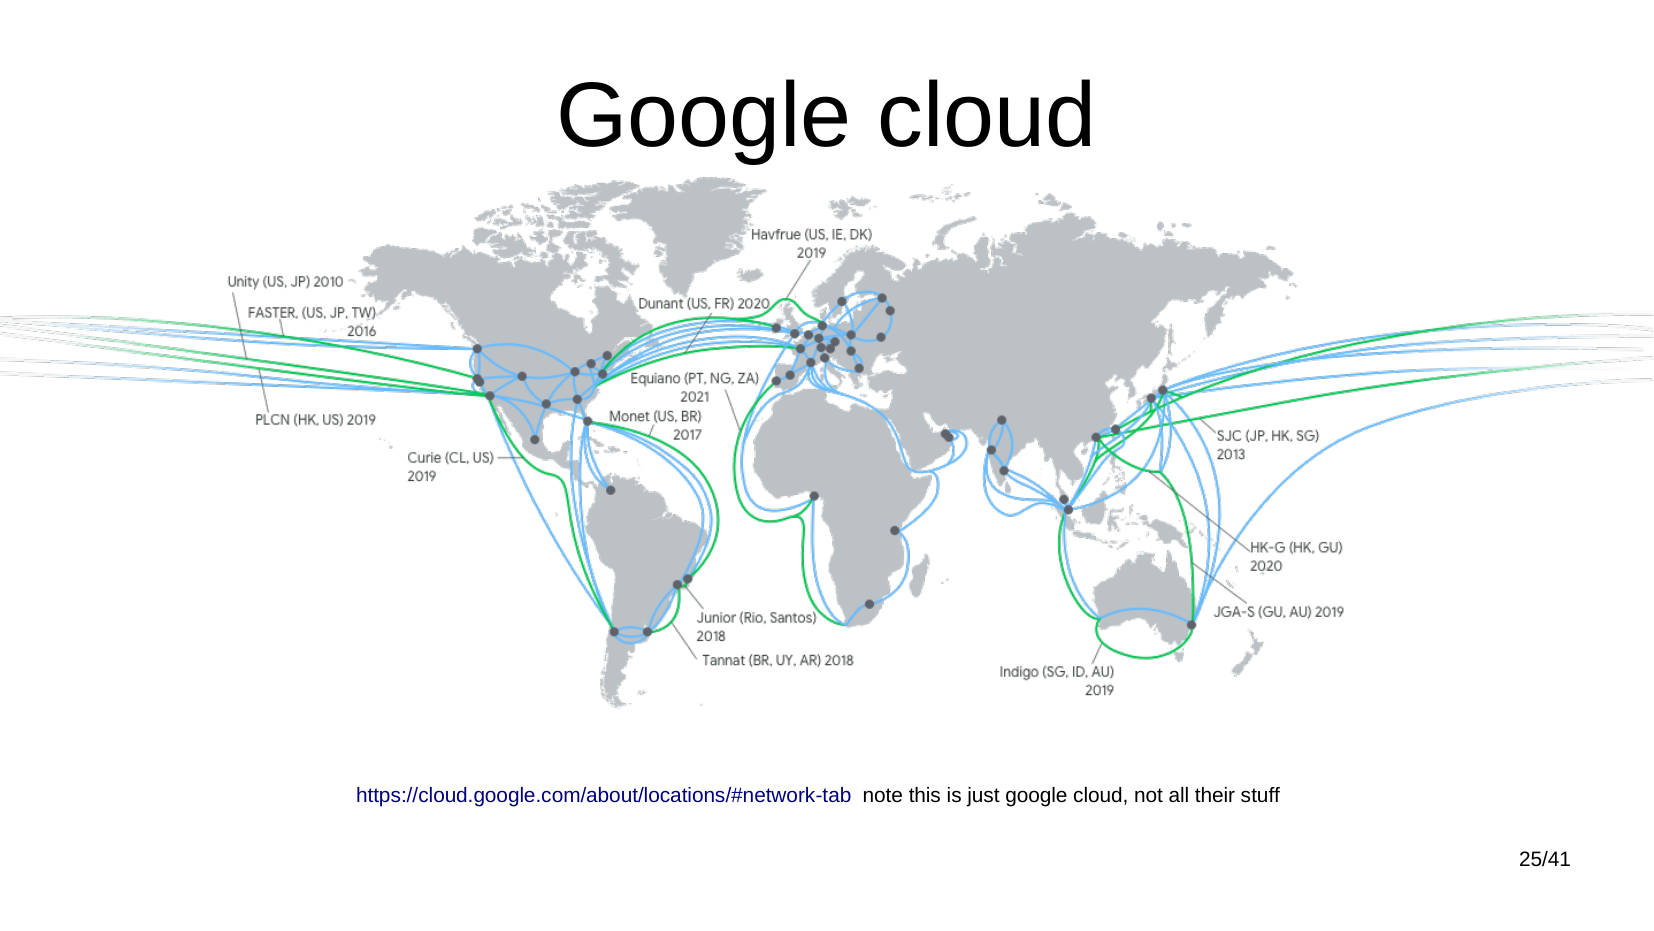

# Google cloud
https://cloud.google.com/about/locations/#network-tab note this is just google cloud, not all their stuff
25